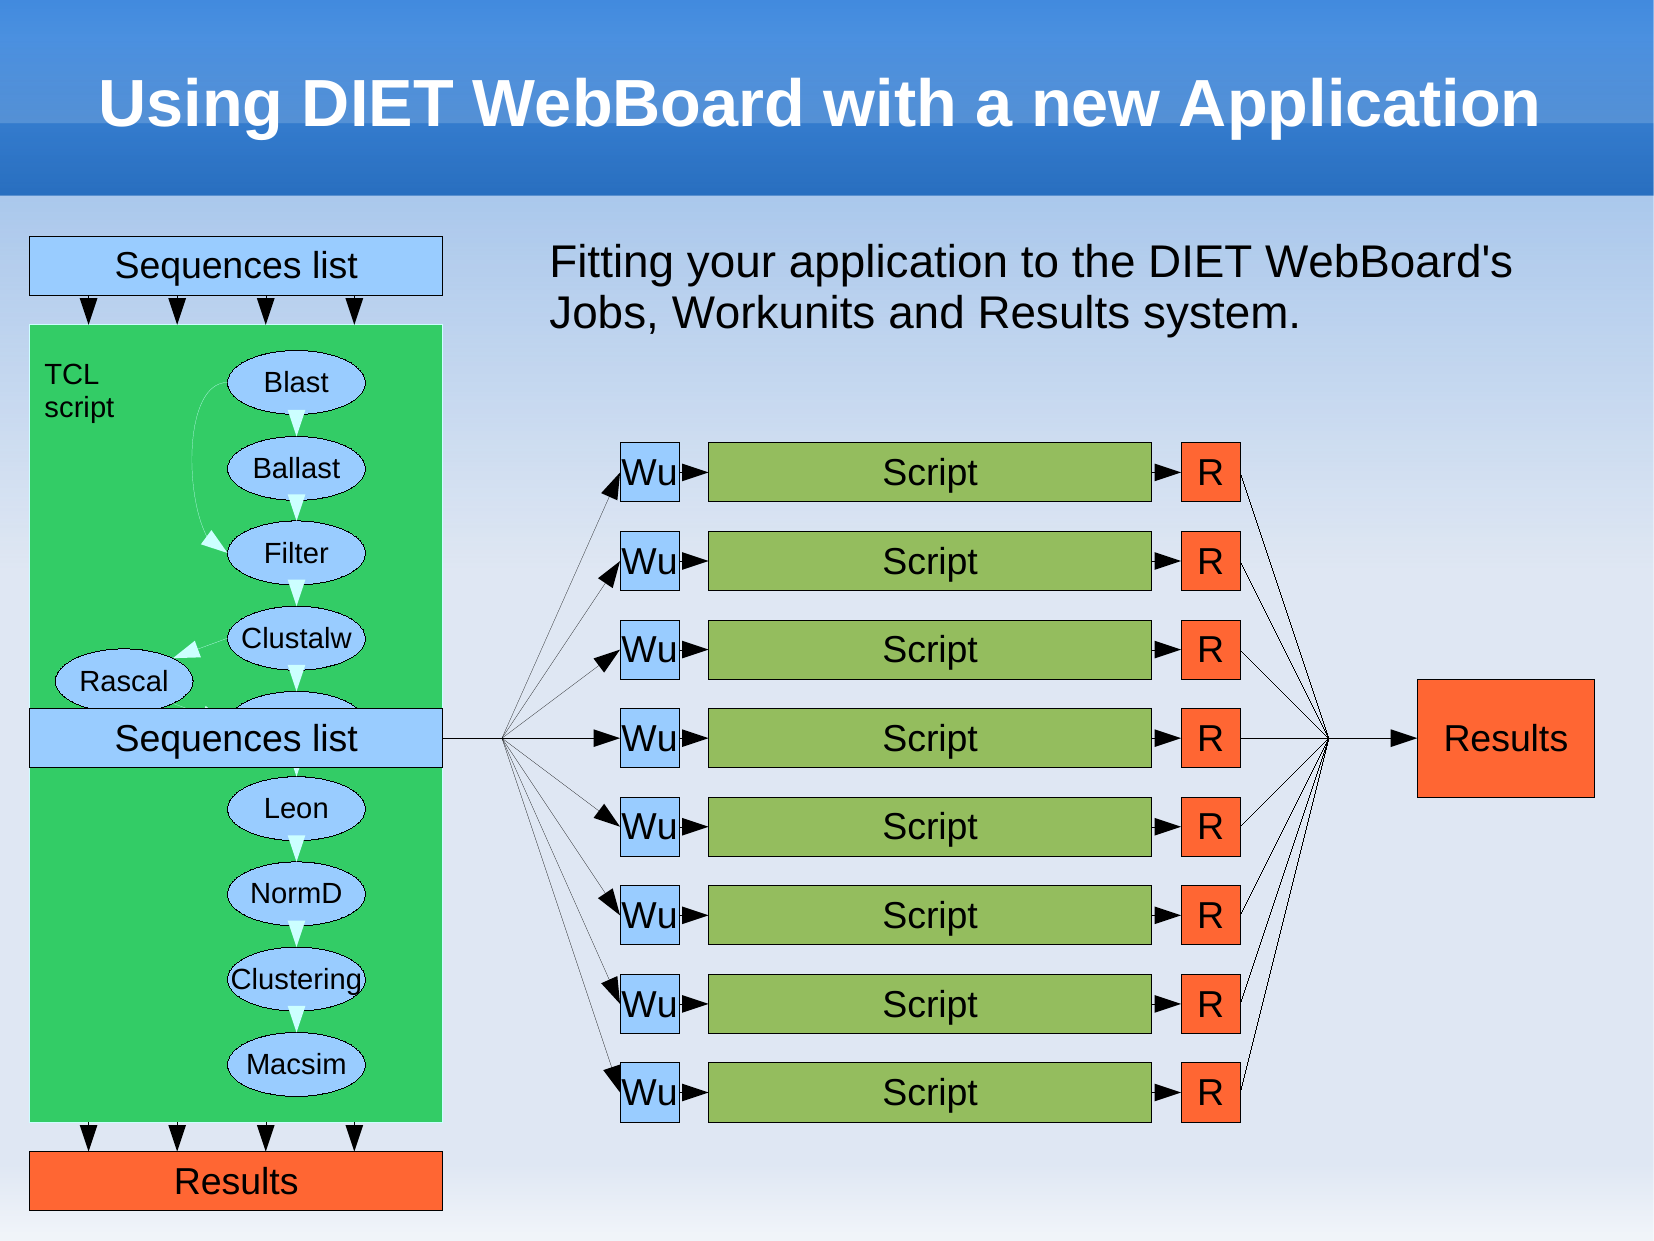

# Using DIET WebBoard with a new Application
Sequences list
TCL script
Blast
Ballast
Filter
Clustalw
Rascal
NormD
Leon
NormD
Clustering
Macsim
Results
Fitting your application to the DIET WebBoard's
Jobs, Workunits and Results system.
Wu
Script
R
Wu
Script
R
Wu
Script
R
Results
Sequences list
Wu
Script
R
Wu
Script
R
Wu
Script
R
Wu
Script
R
Wu
Script
R